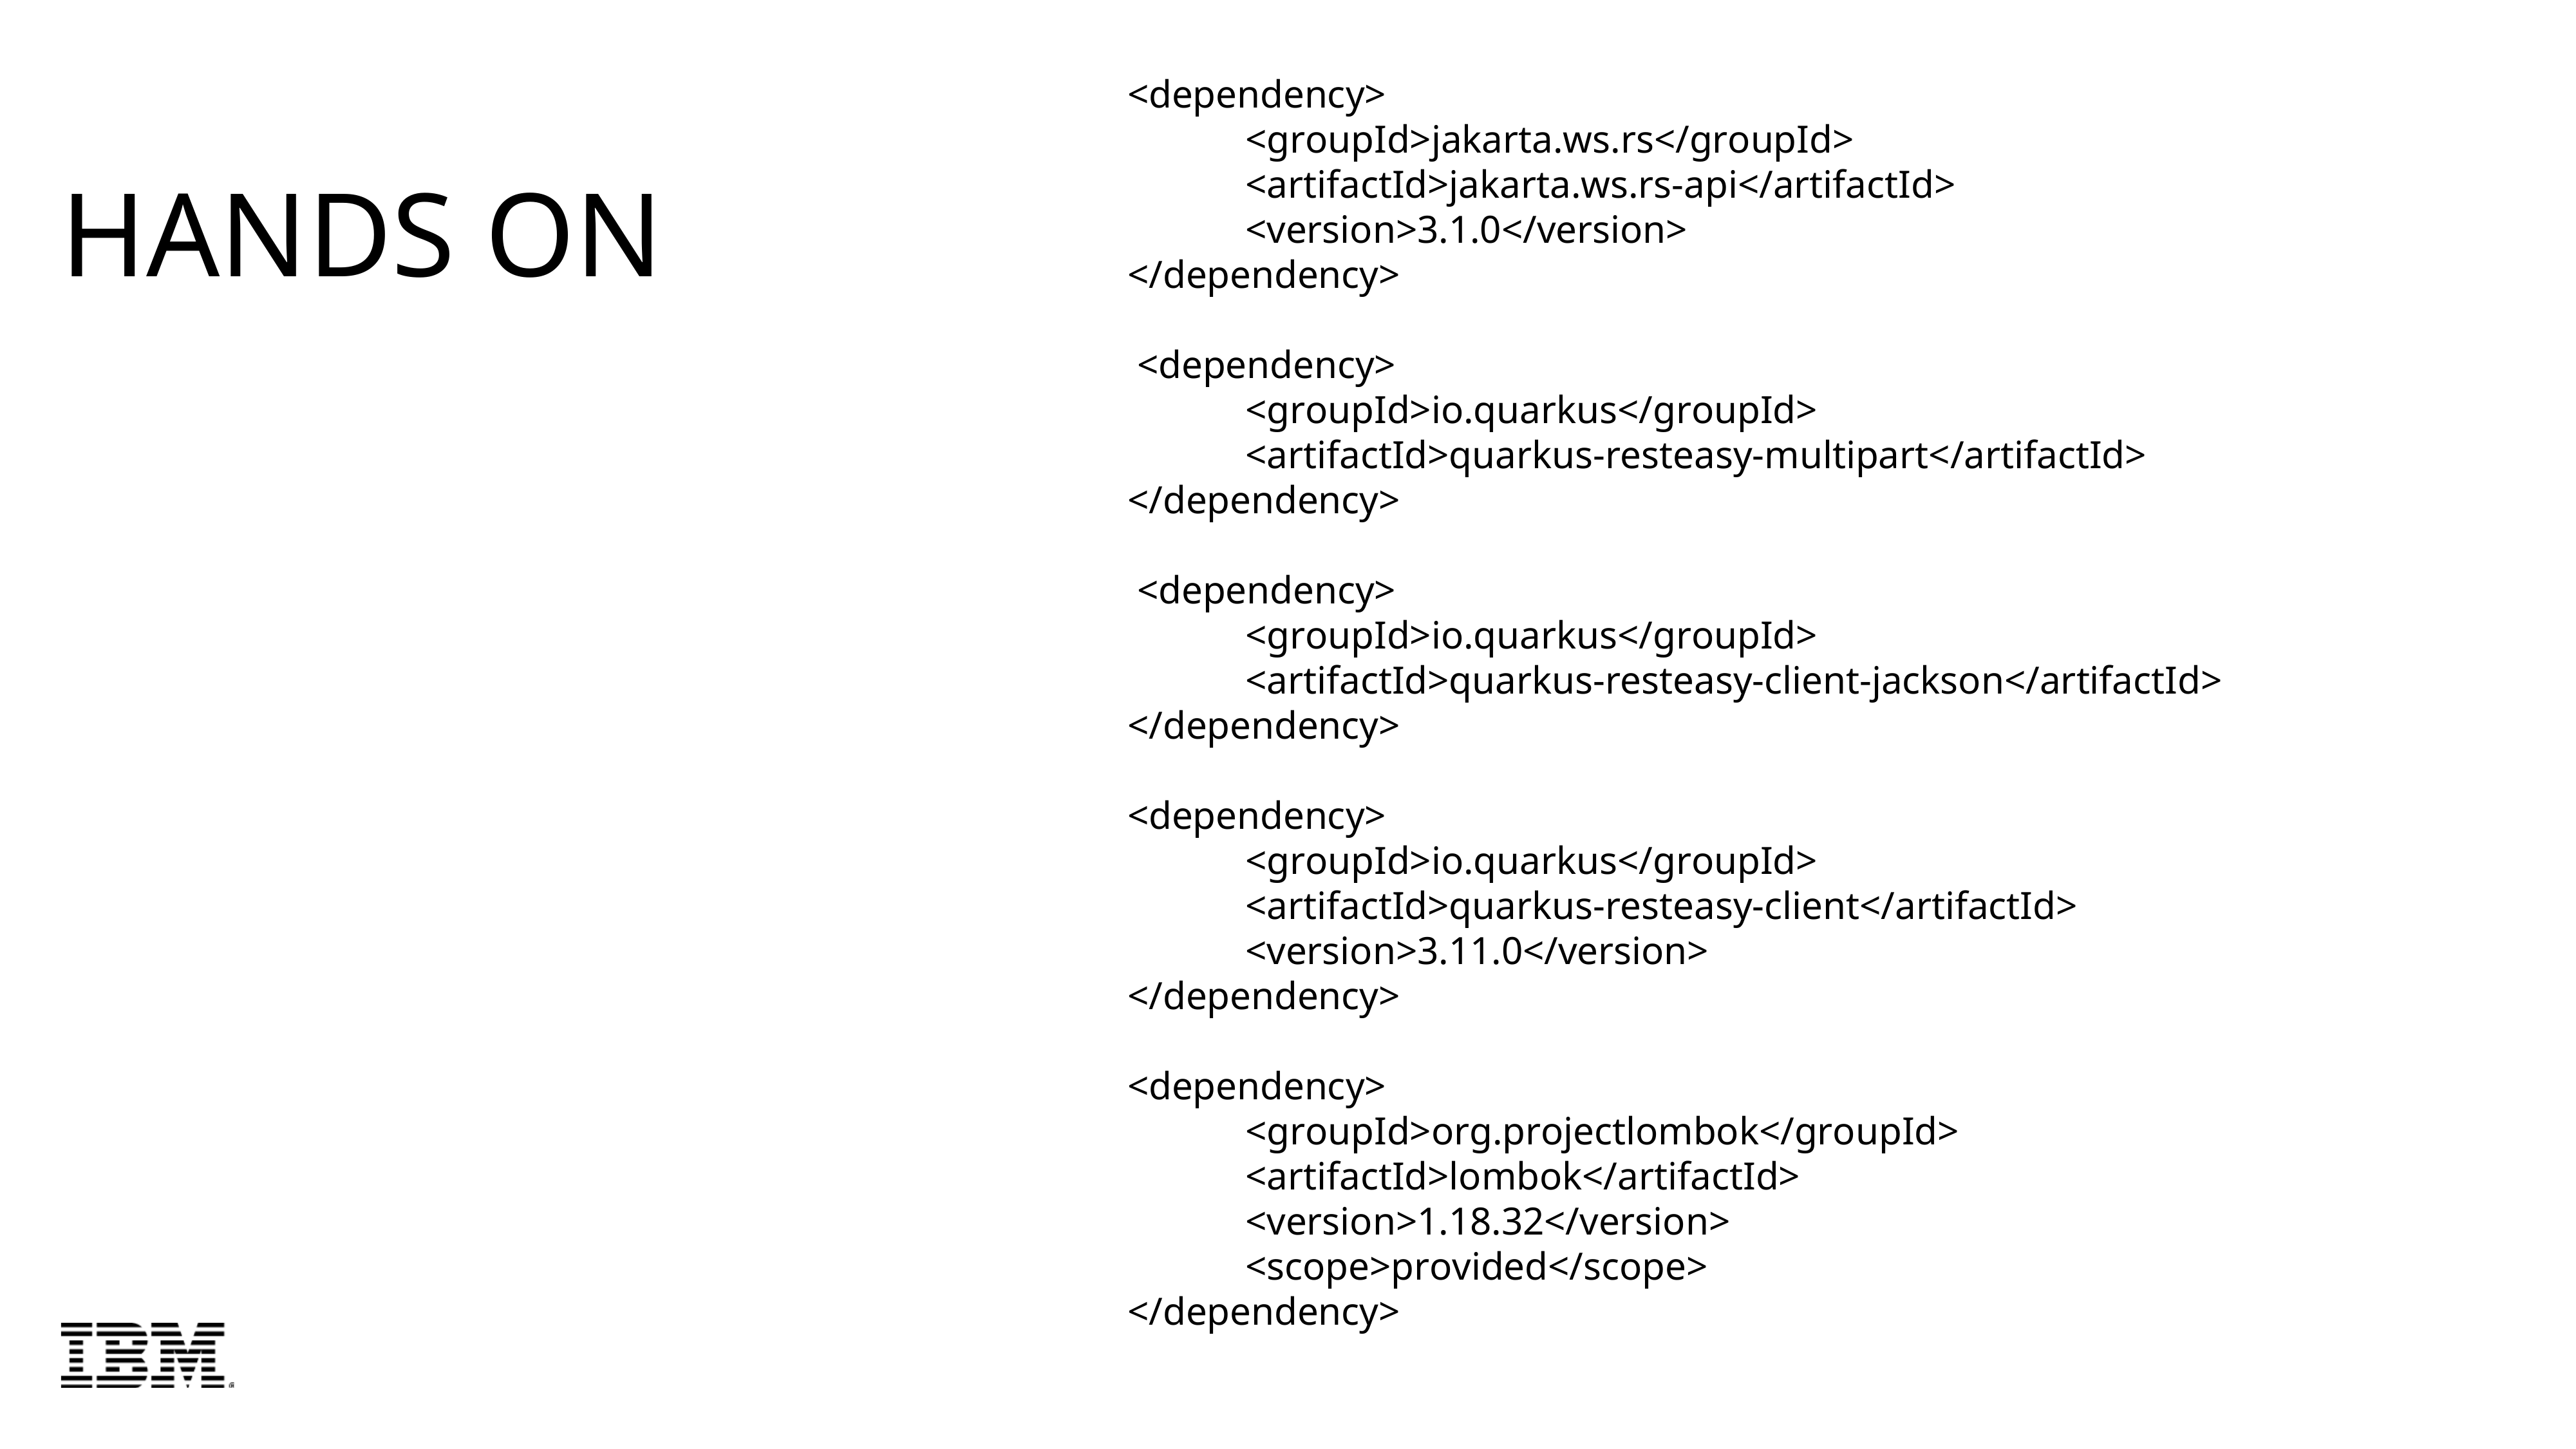

<dependency>
 <groupId>jakarta.ws.rs</groupId>
 <artifactId>jakarta.ws.rs-api</artifactId>
 <version>3.1.0</version>
</dependency>
 <dependency>
 <groupId>io.quarkus</groupId>
 <artifactId>quarkus-resteasy-multipart</artifactId>
</dependency>
 <dependency>
 <groupId>io.quarkus</groupId>
 <artifactId>quarkus-resteasy-client-jackson</artifactId>
</dependency>
<dependency>
 <groupId>io.quarkus</groupId>
 <artifactId>quarkus-resteasy-client</artifactId>
 <version>3.11.0</version>
</dependency>
<dependency>
 <groupId>org.projectlombok</groupId>
 <artifactId>lombok</artifactId>
 <version>1.18.32</version>
 <scope>provided</scope>
</dependency>
# HANDS ON